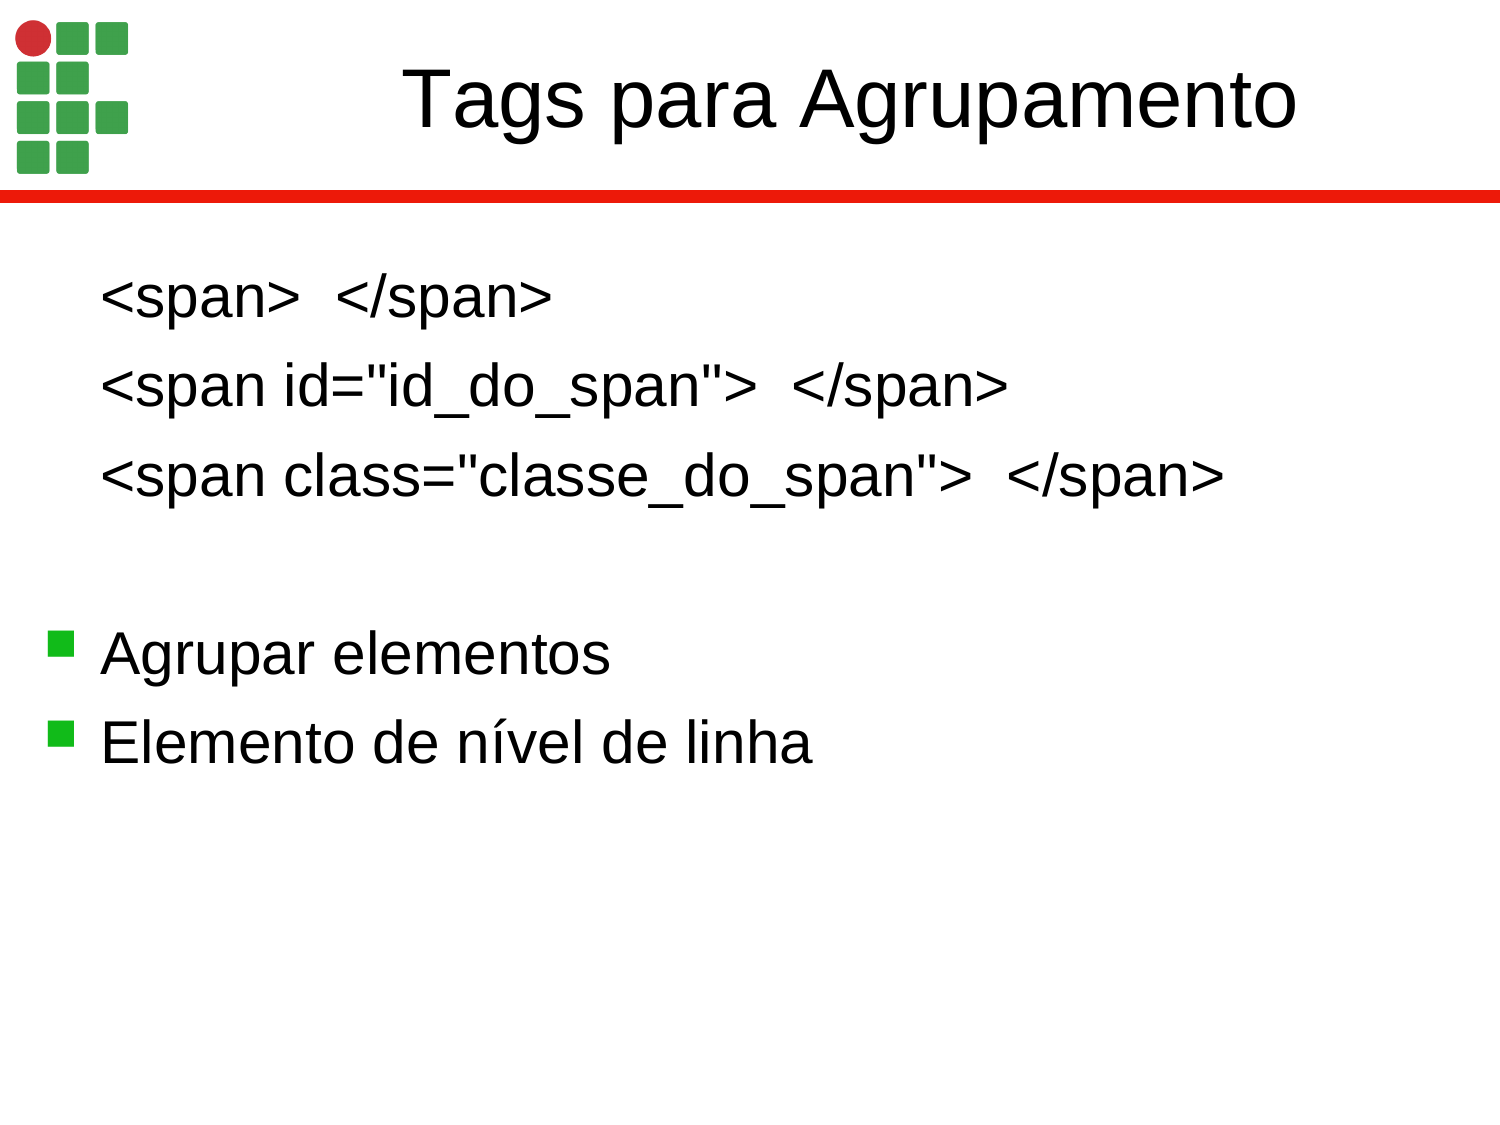

# Tags para Agrupamento
<span> </span>
<span id="id_do_span"> </span>
<span class="classe_do_span"> </span>
Agrupar elementos
Elemento de nível de linha